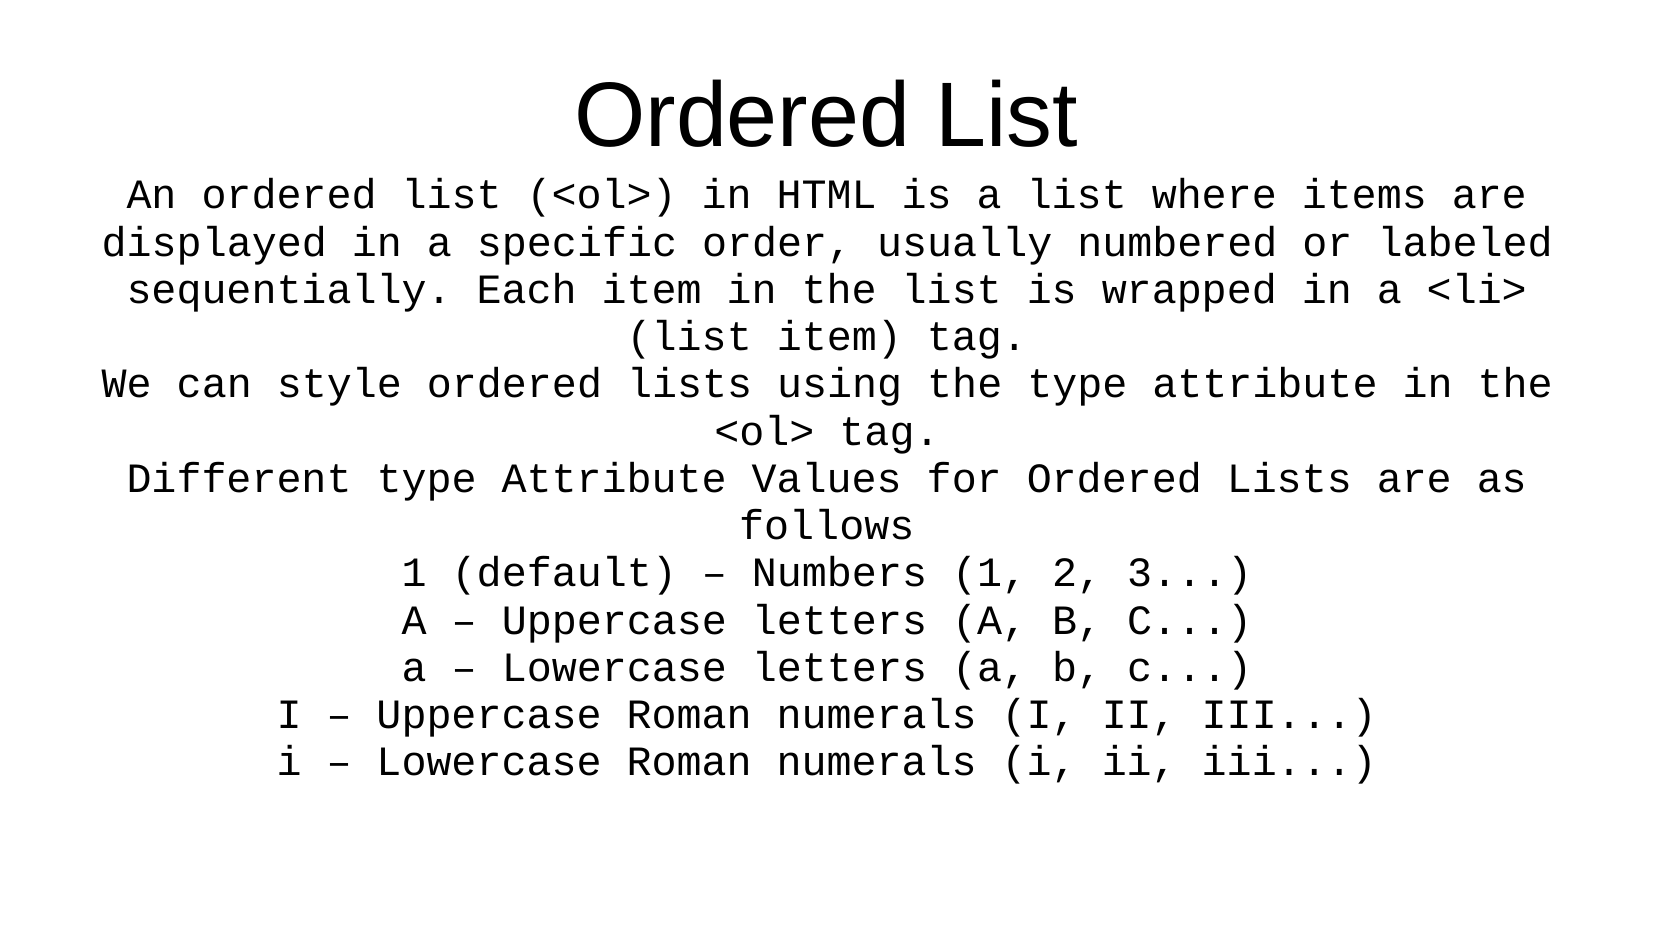

# Ordered List
An ordered list (<ol>) in HTML is a list where items are displayed in a specific order, usually numbered or labeled sequentially. Each item in the list is wrapped in a <li> (list item) tag.
We can style ordered lists using the type attribute in the <ol> tag.
Different type Attribute Values for Ordered Lists are as follows
1 (default) – Numbers (1, 2, 3...)
A – Uppercase letters (A, B, C...)
a – Lowercase letters (a, b, c...)
I – Uppercase Roman numerals (I, II, III...)
i – Lowercase Roman numerals (i, ii, iii...)